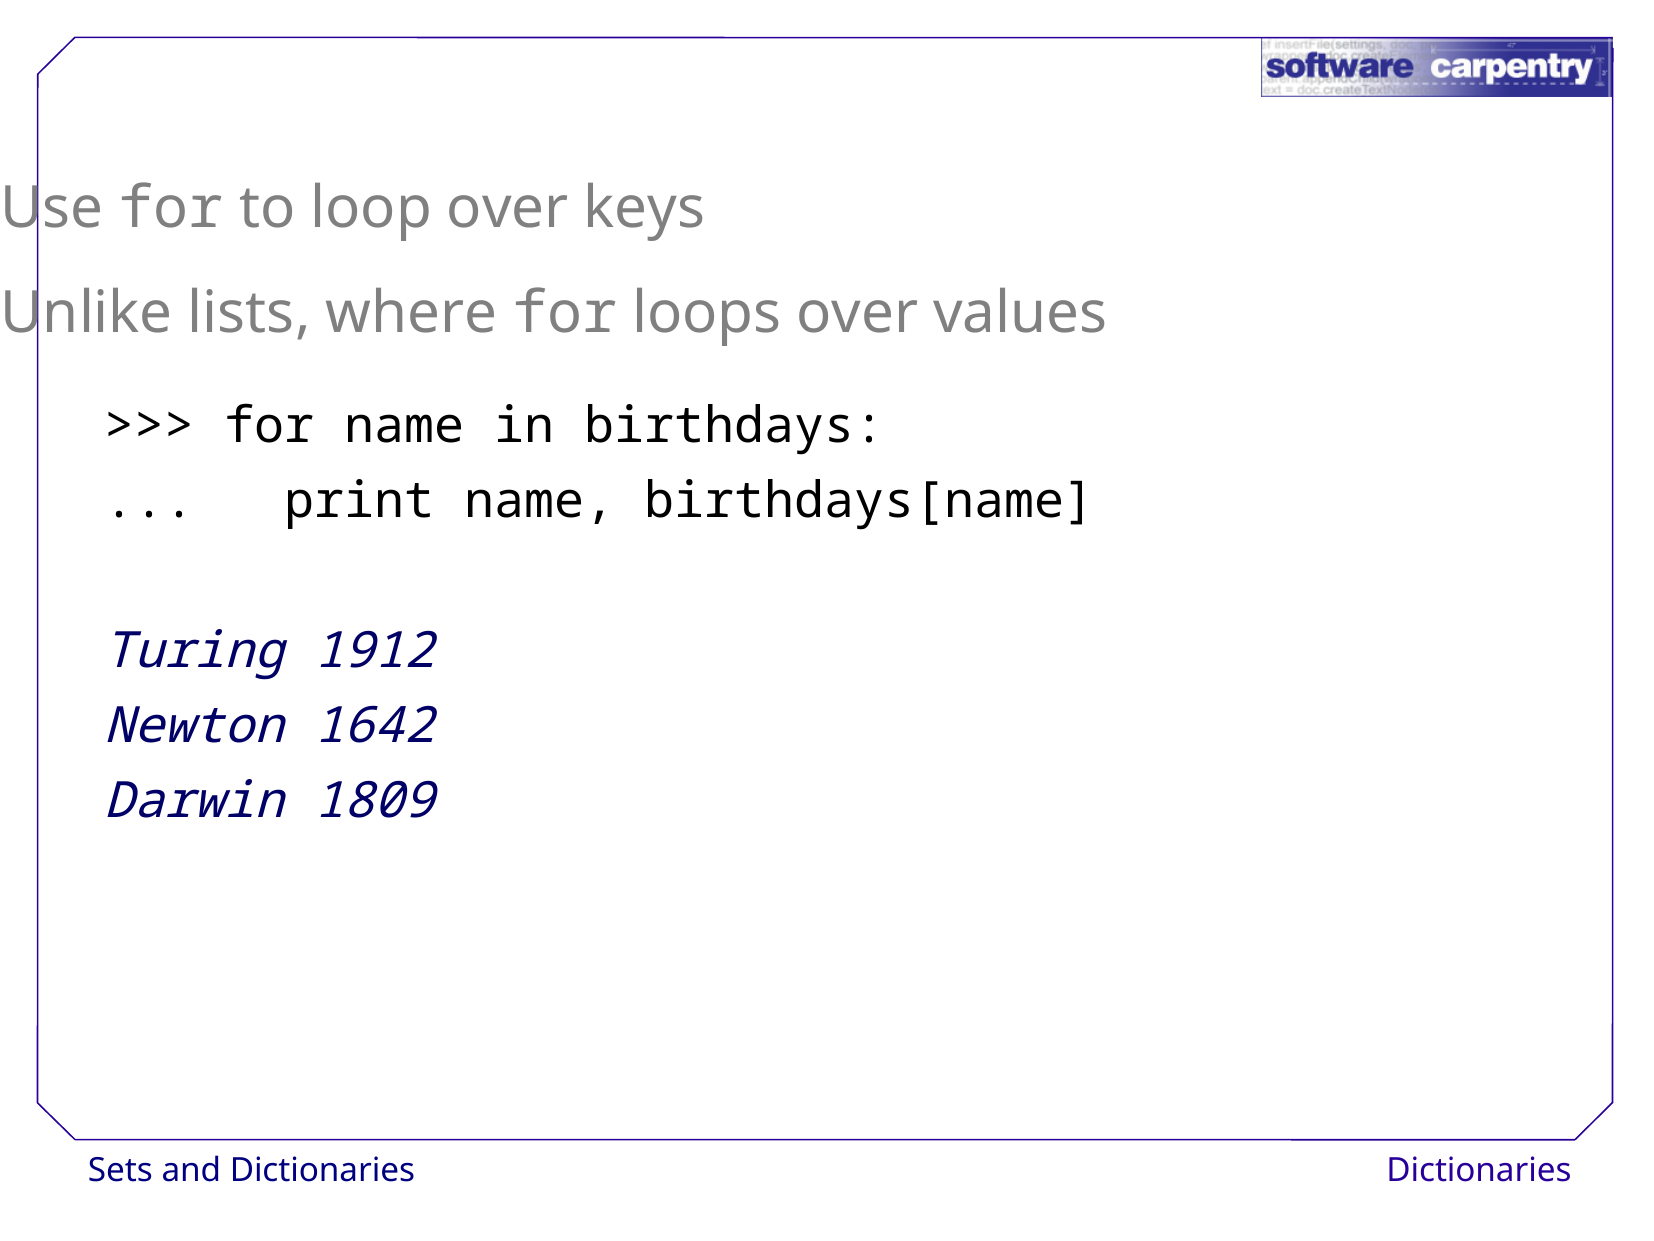

Use for to loop over keys
Unlike lists, where for loops over values
>>> for name in birthdays:
... print name, birthdays[name]
Turing 1912
Newton 1642
Darwin 1809